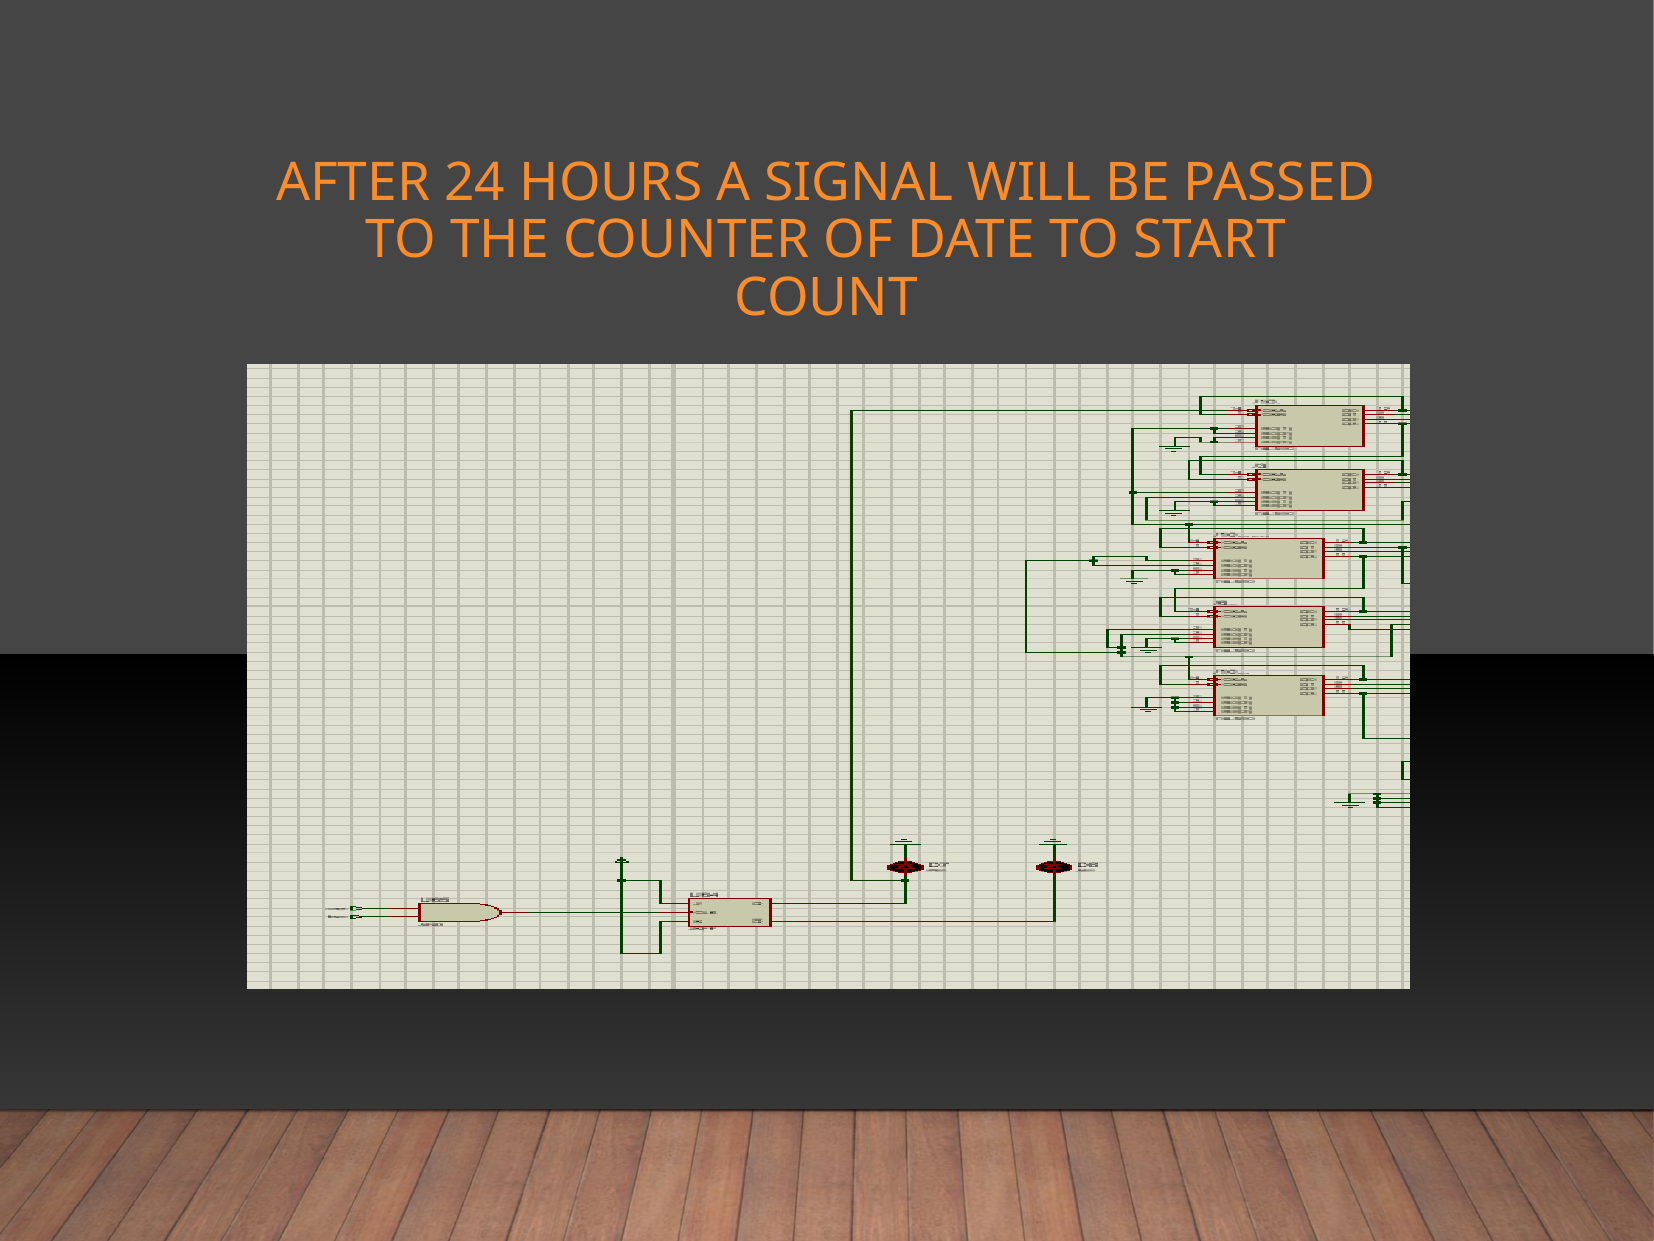

# After 24 hours a signal will be passed to the counter of date to start count